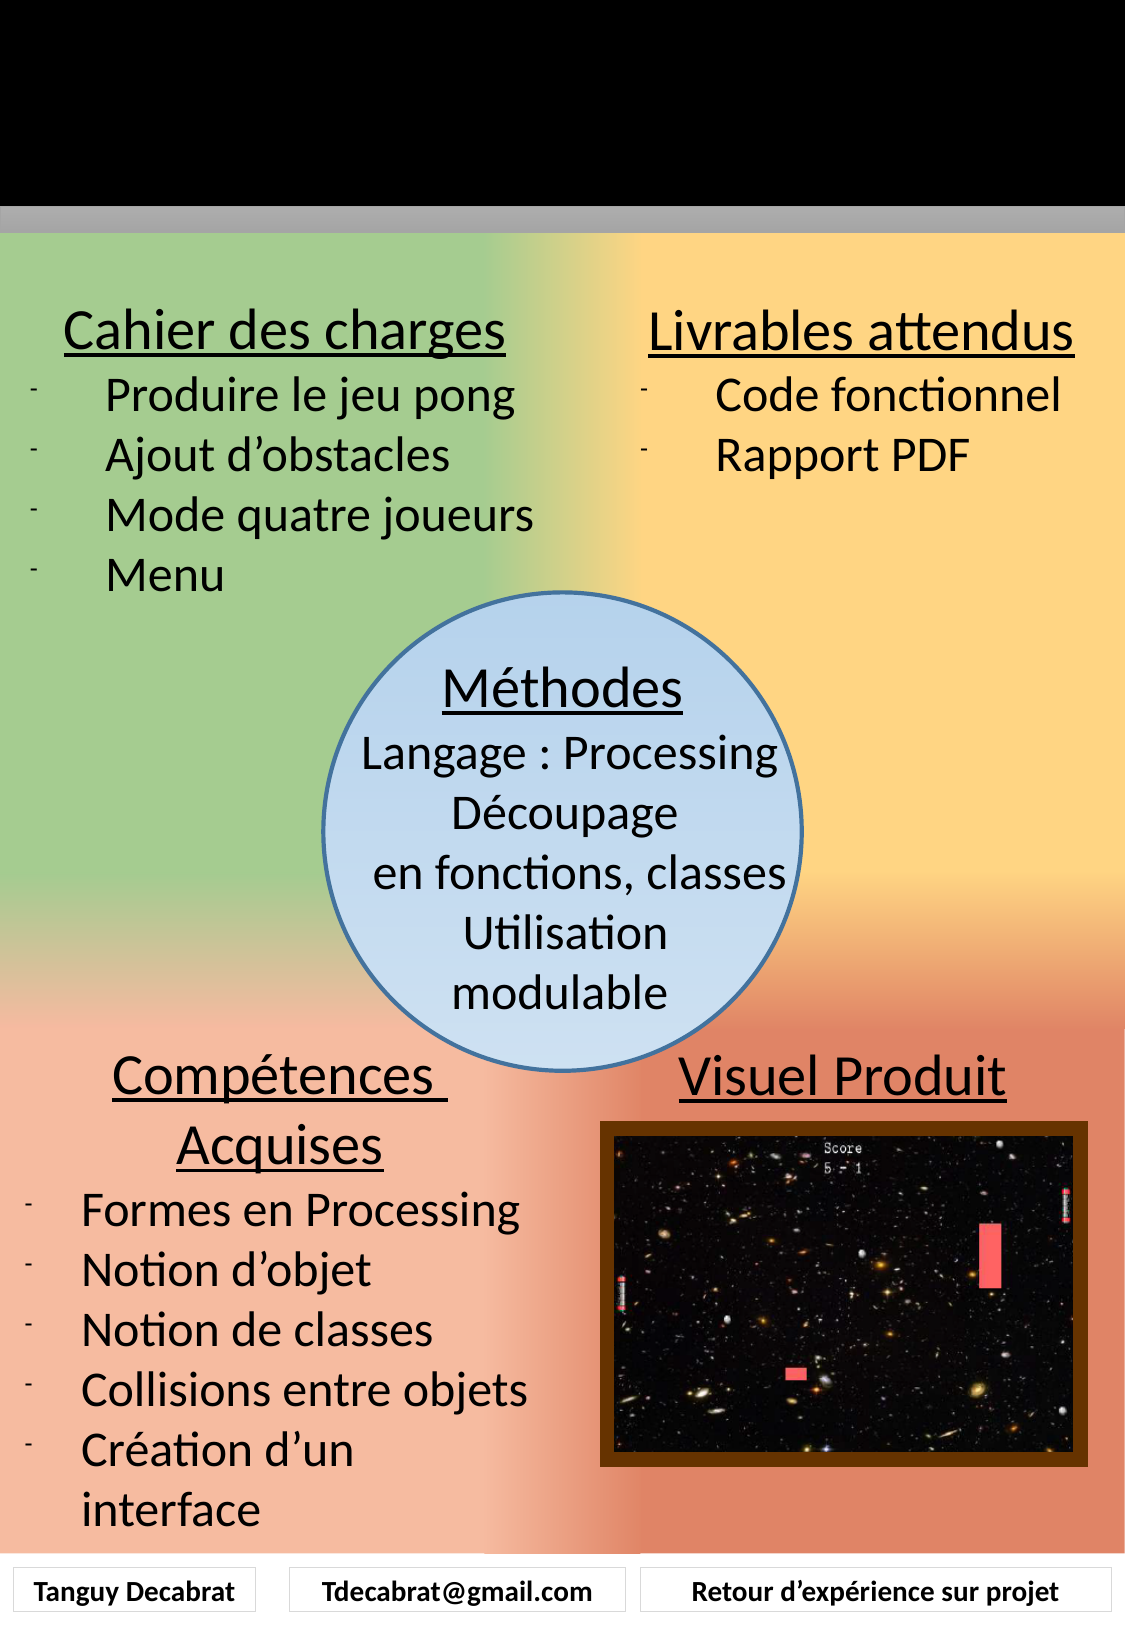

RETEX
Projet - PONG
Cahier des charges
Produire le jeu pong
Ajout d’obstacles
Mode quatre joueurs
Menu
Livrables attendus
Code fonctionnel
Rapport PDF
Méthodes
 Langage : Processing
 Découpage
 en fonctions, classes
 Utilisation
 modulable
Compétences
Acquises
Formes en Processing
Notion d’objet
Notion de classes
Collisions entre objets
Création d’un interface
Visuel Produit
Tanguy Decabrat
Tdecabrat@gmail.com
Retour d’expérience sur projet